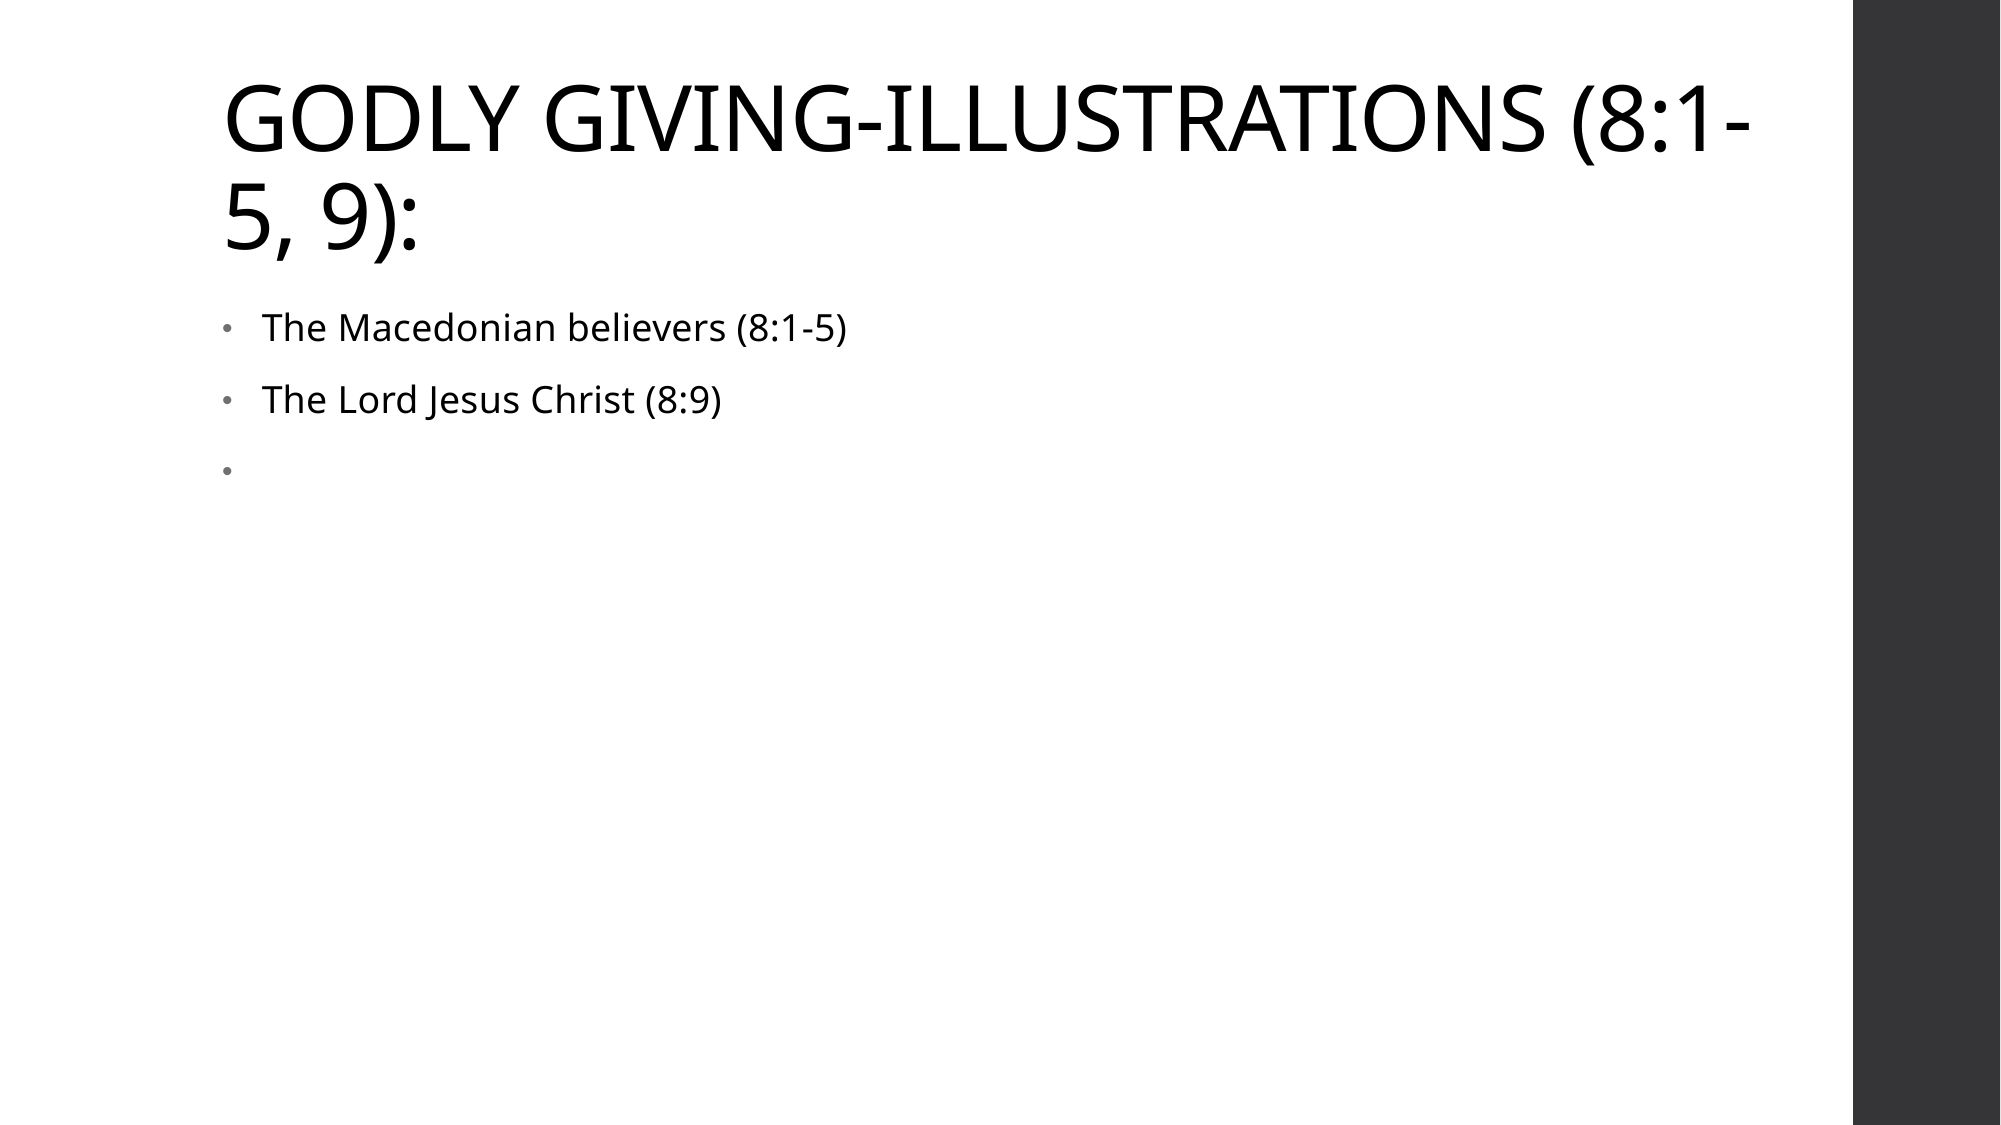

# GODLY GIVING-ILLUSTRATIONS (8:1-5, 9):
 The Macedonian believers (8:1-5)
 The Lord Jesus Christ (8:9)